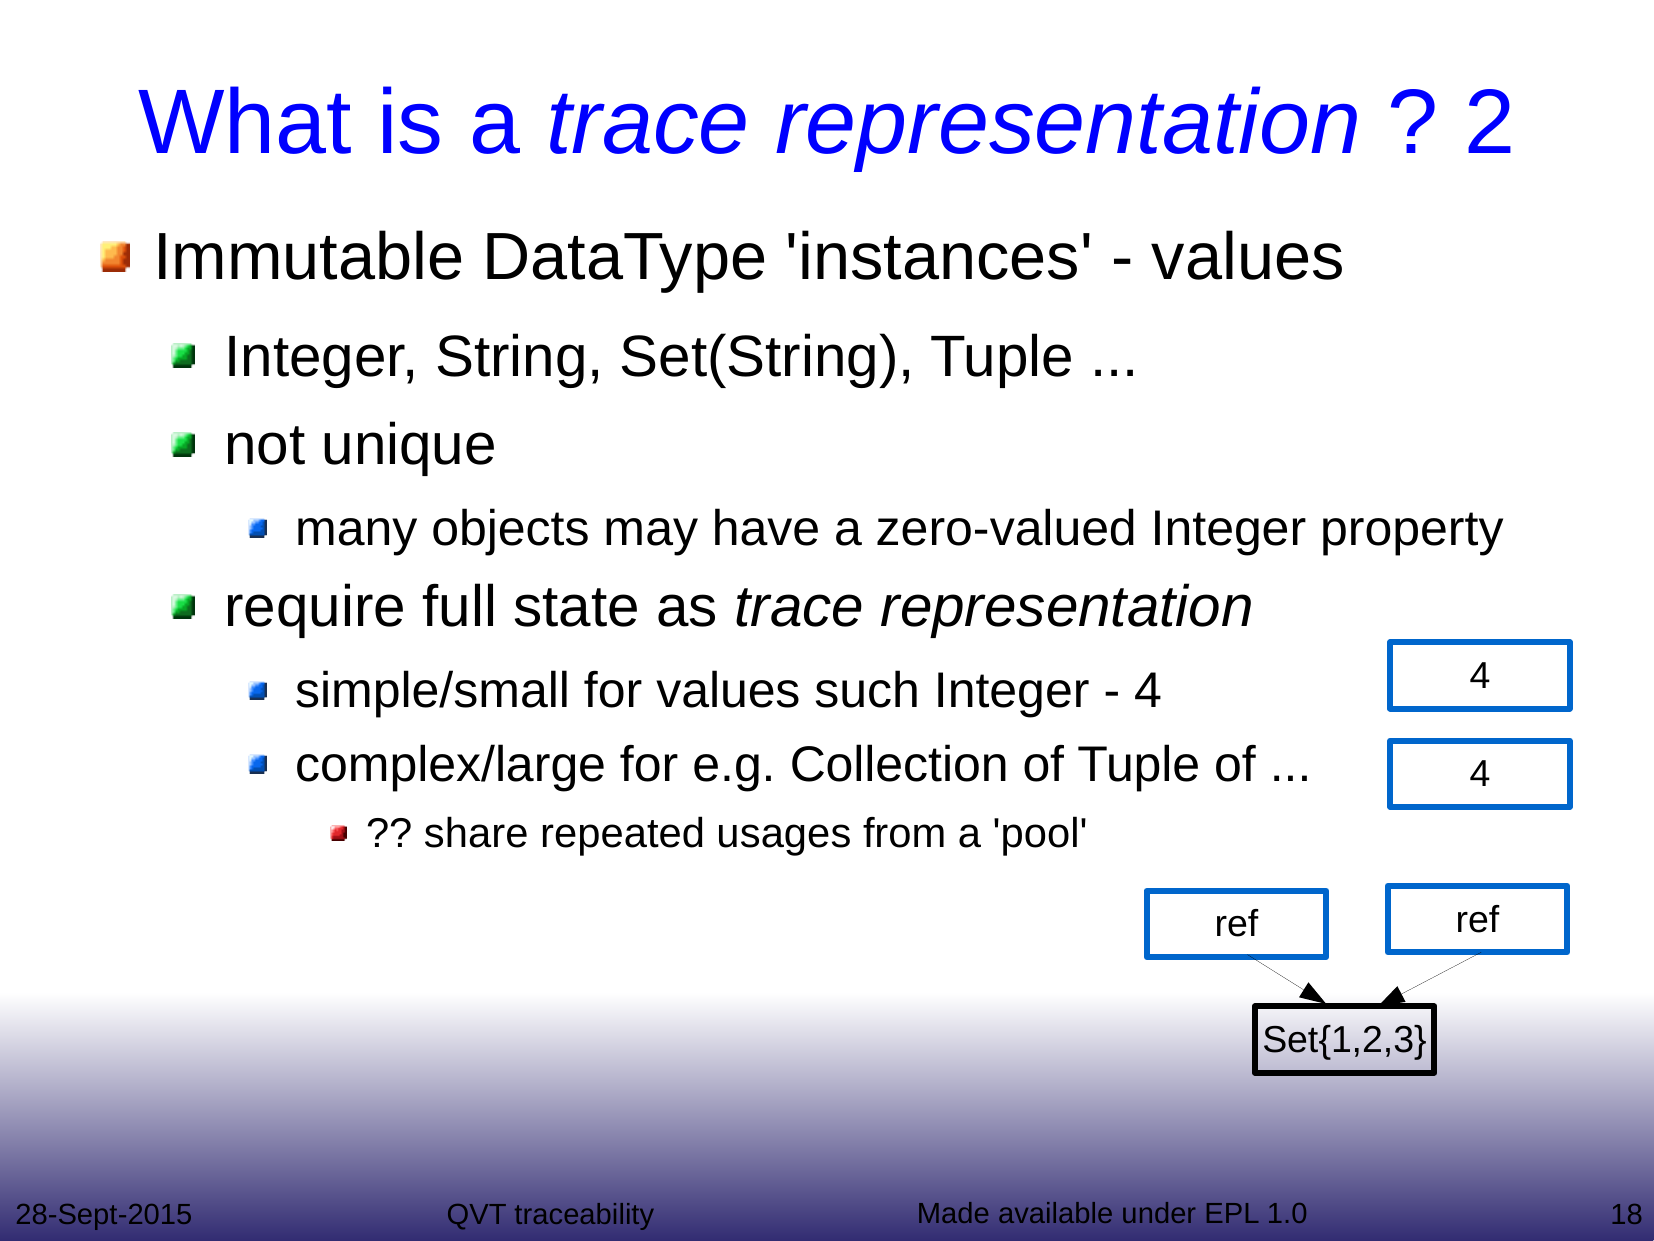

# What is a trace representation ? 2
Immutable DataType 'instances' - values
Integer, String, Set(String), Tuple ...
not unique
many objects may have a zero-valued Integer property
require full state as trace representation
simple/small for values such Integer - 4
complex/large for e.g. Collection of Tuple of ...
?? share repeated usages from a 'pool'
4
4
ref
ref
Set{1,2,3}
28-Sept-2015
QVT traceability
18